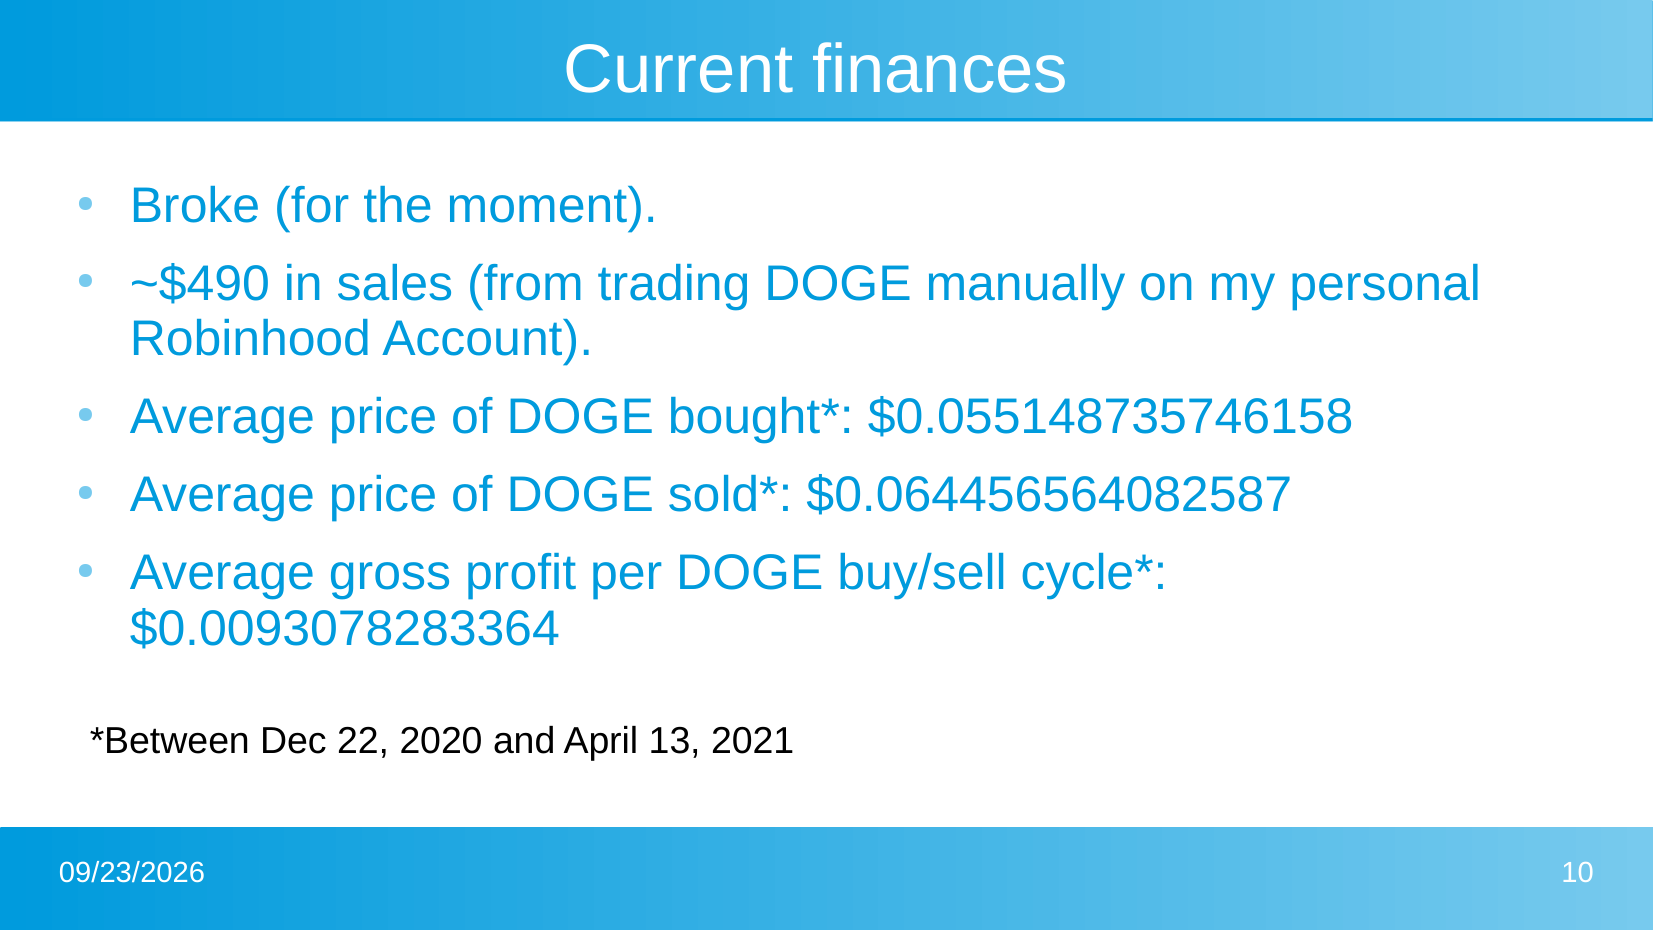

# Current finances
Broke (for the moment).
~$490 in sales (from trading DOGE manually on my personal Robinhood Account).
Average price of DOGE bought*: $0.055148735746158
Average price of DOGE sold*: $0.064456564082587
Average gross profit per DOGE buy/sell cycle*: $0.0093078283364
*Between Dec 22, 2020 and April 13, 2021
10